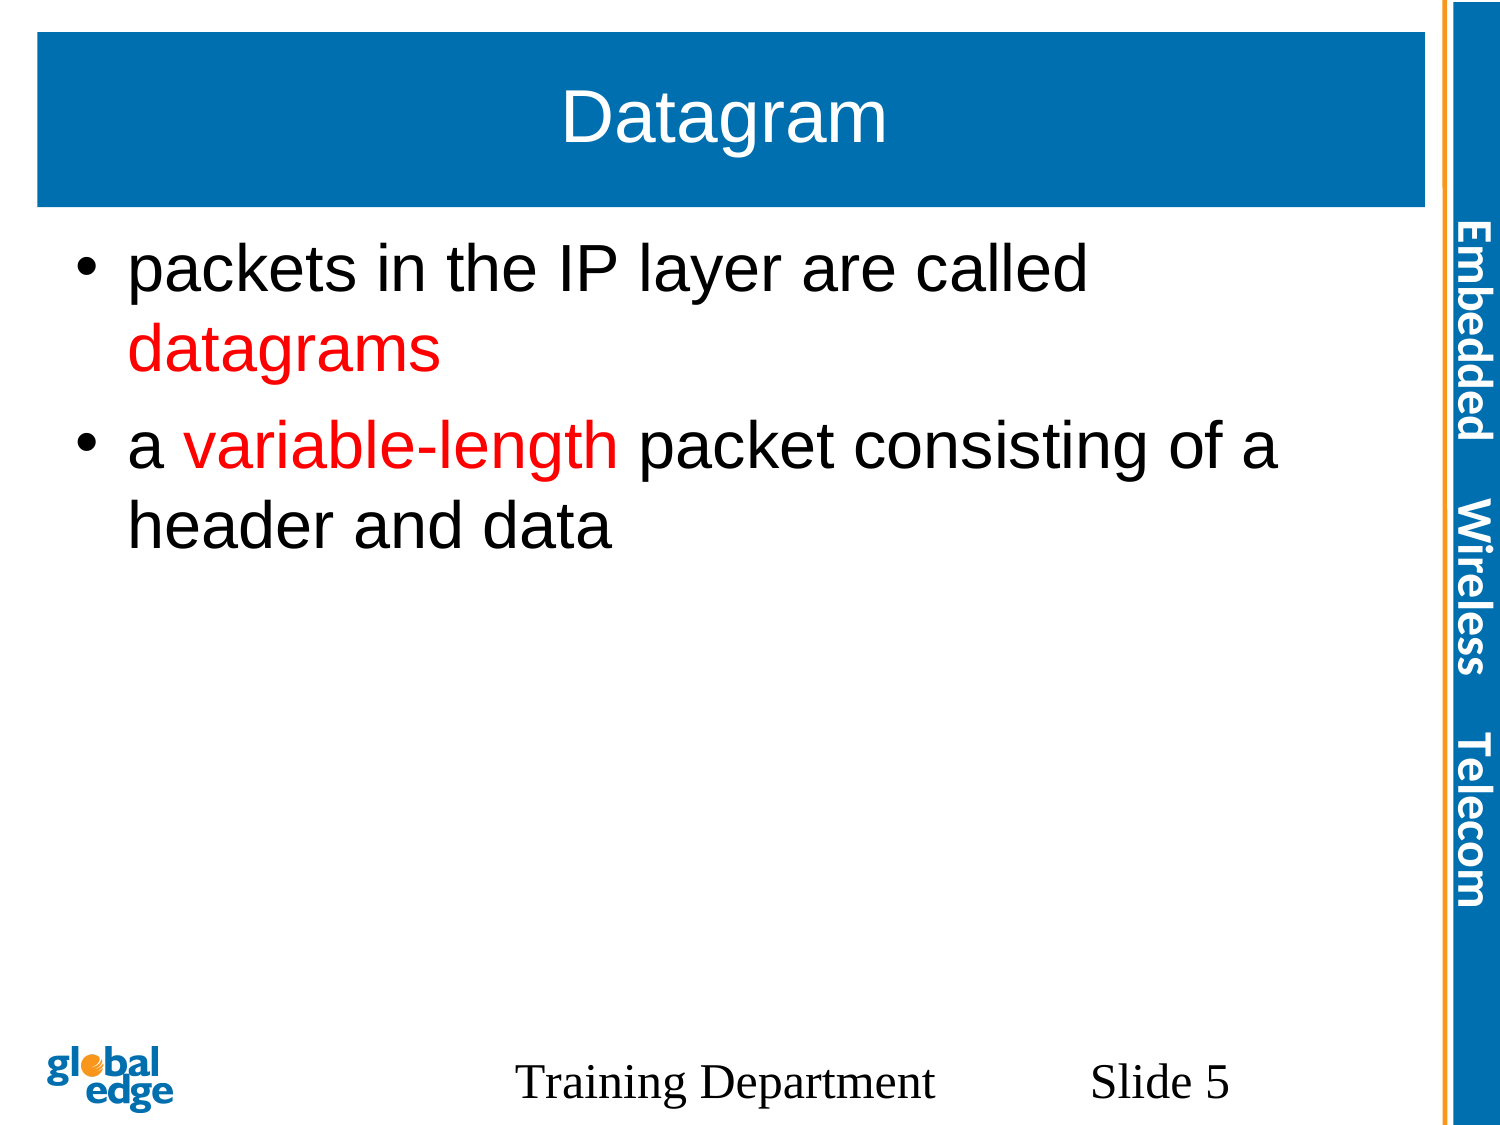

# Datagram
packets in the IP layer are called datagrams
a variable-length packet consisting of a header and data
5